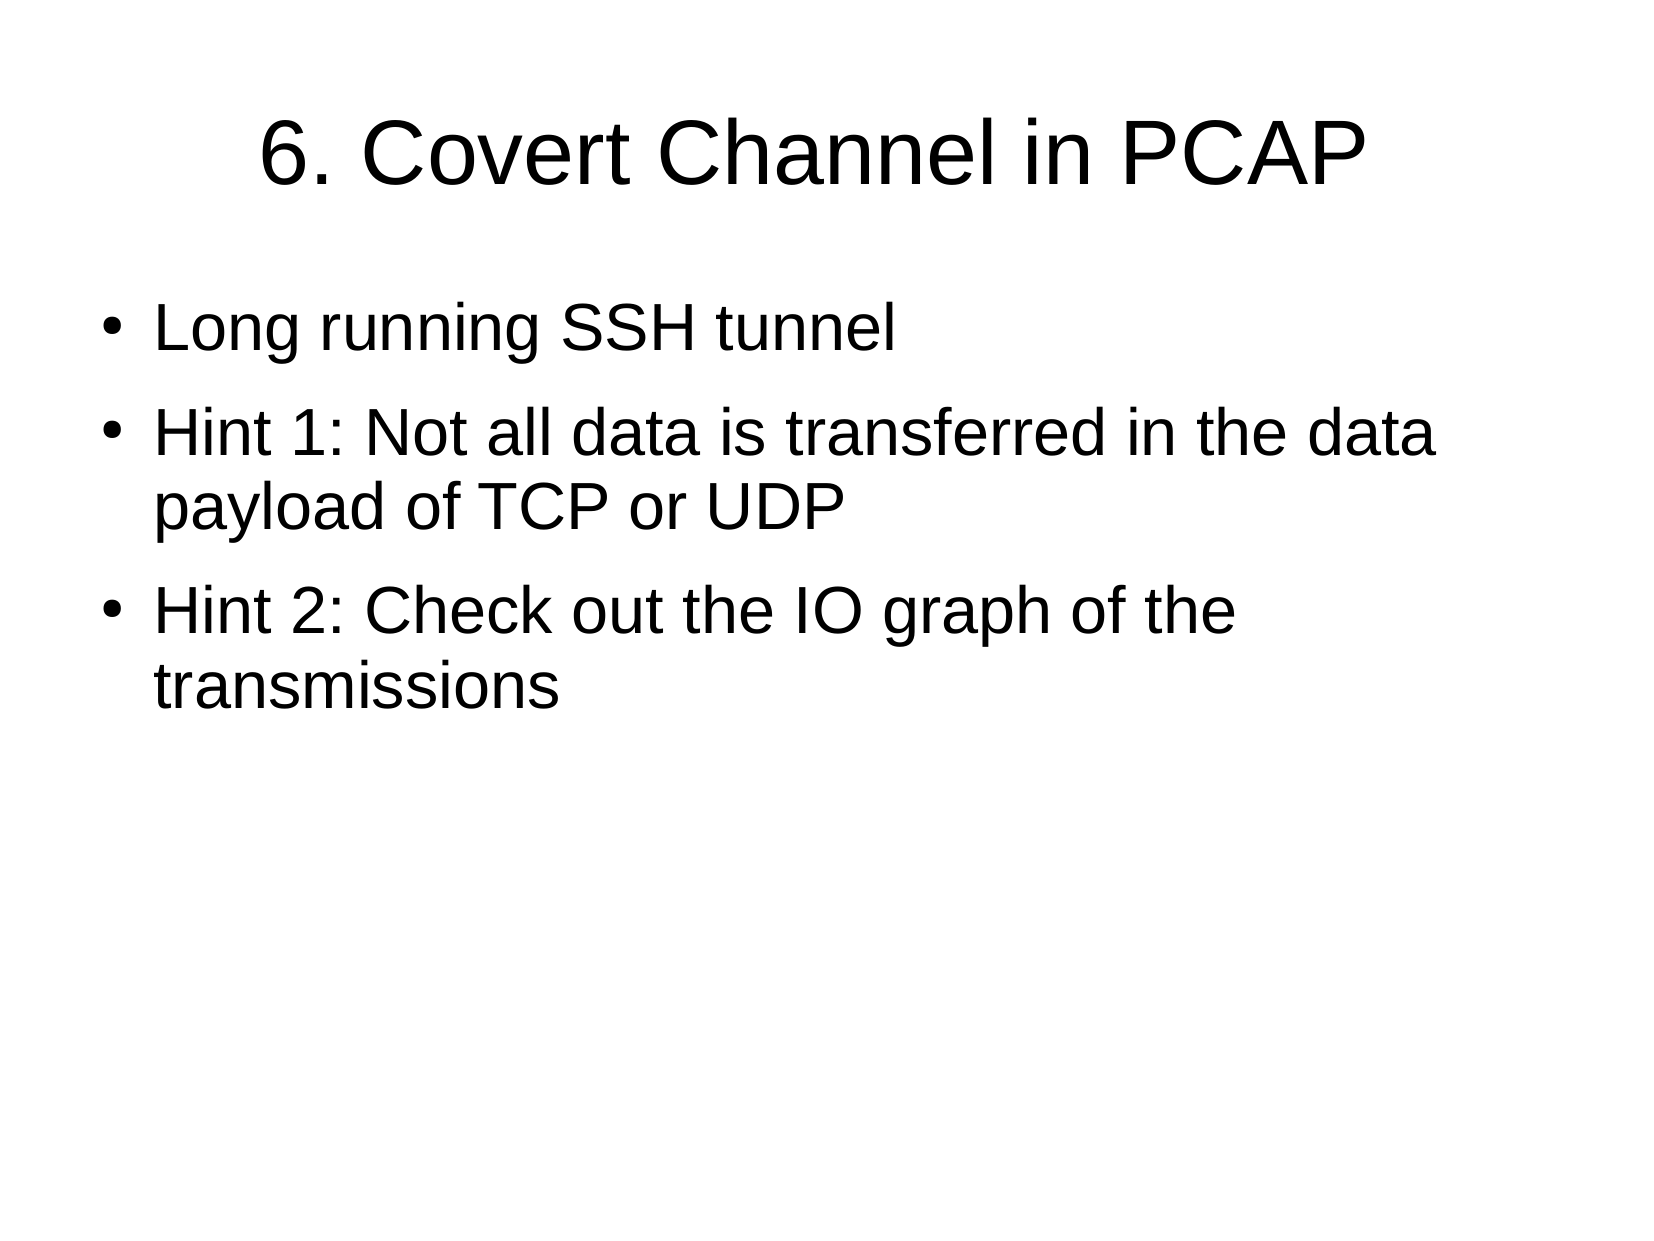

# 6. Covert Channel in PCAP
Long running SSH tunnel
Hint 1: Not all data is transferred in the data payload of TCP or UDP
Hint 2: Check out the IO graph of the transmissions